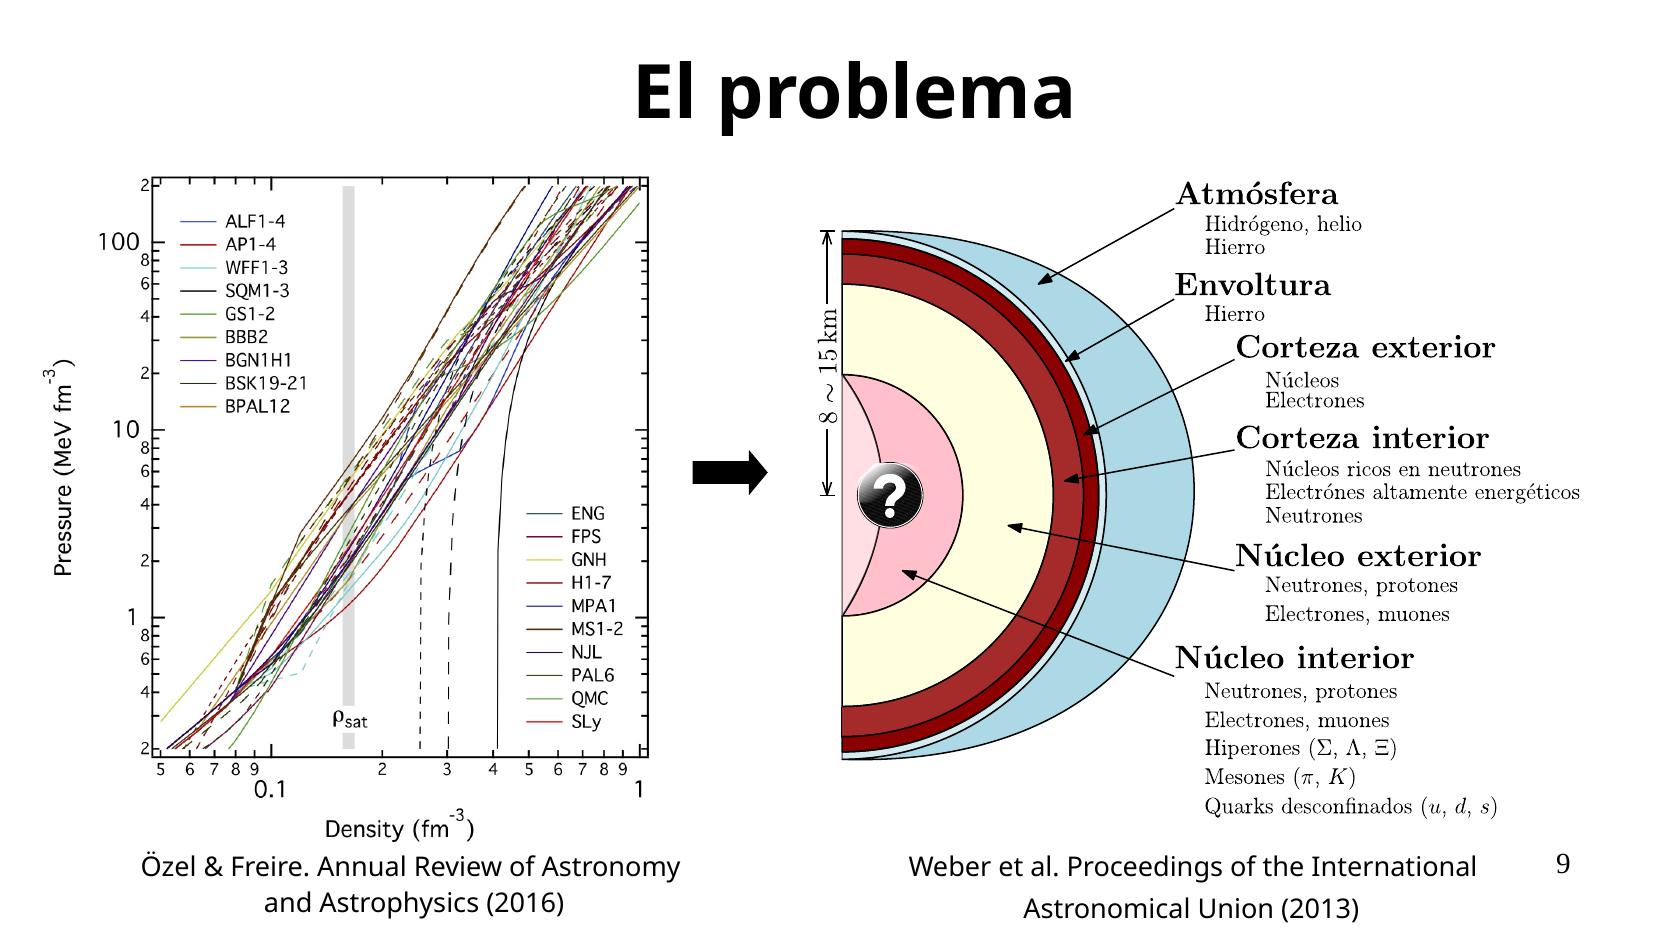

# El problema
Özel & Freire. Annual Review of Astronomy
 and Astrophysics (2016)
Weber et al. Proceedings of the International
 Astronomical Union (2013)
9